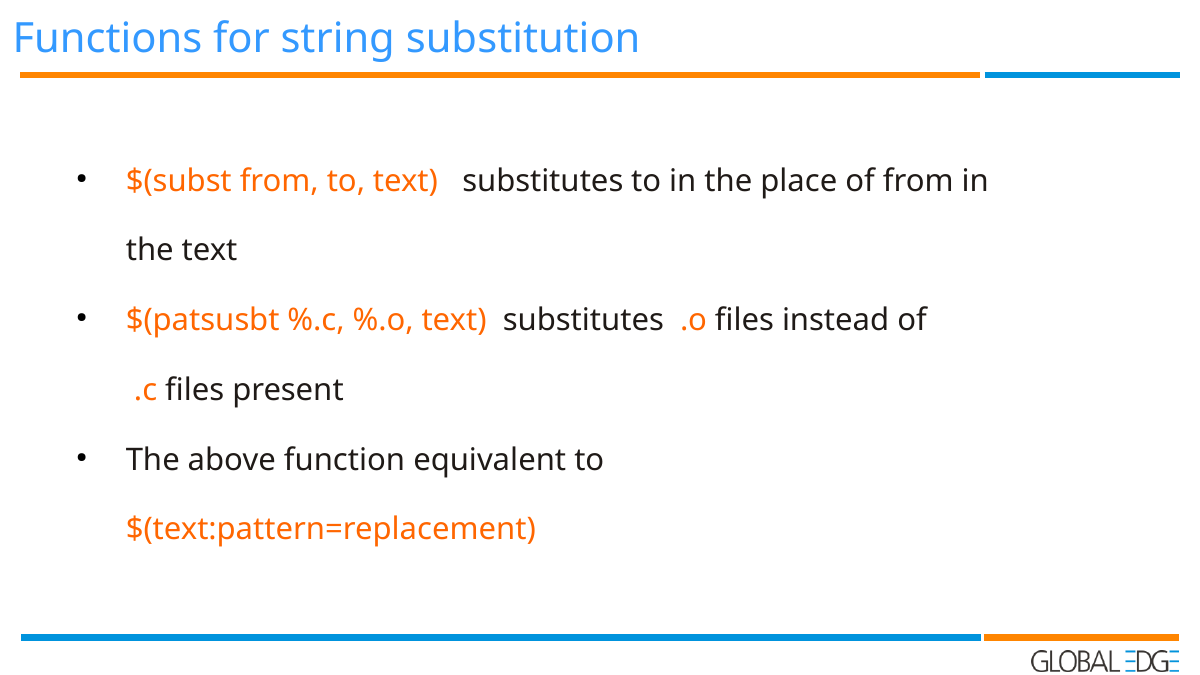

# Functions for string substitution
$(subst from, to, text) substitutes to in the place of from in
the text
$(patsusbt %.c, %.o, text) substitutes .o files instead of
 .c files present
The above function equivalent to
$(text:pattern=replacement)